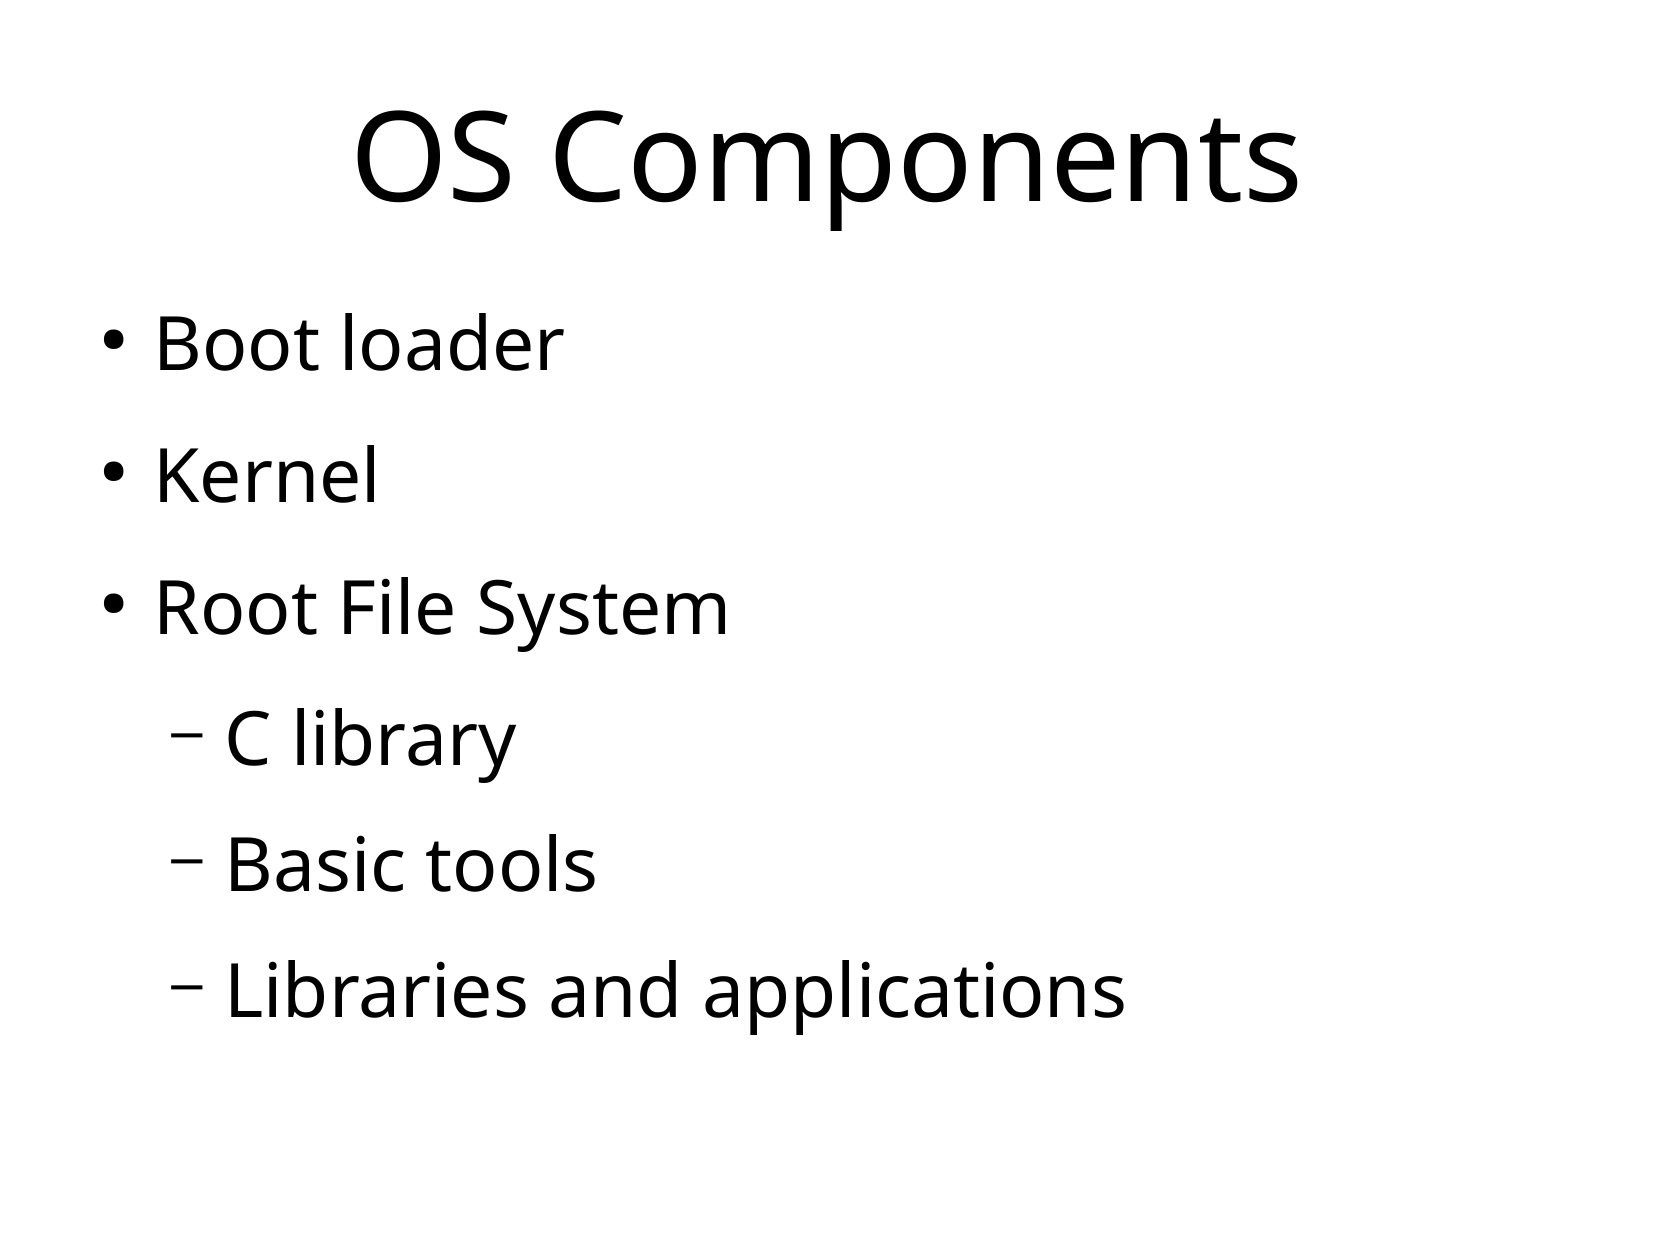

# OS Components
Boot loader
Kernel
Root File System
C library
Basic tools
Libraries and applications